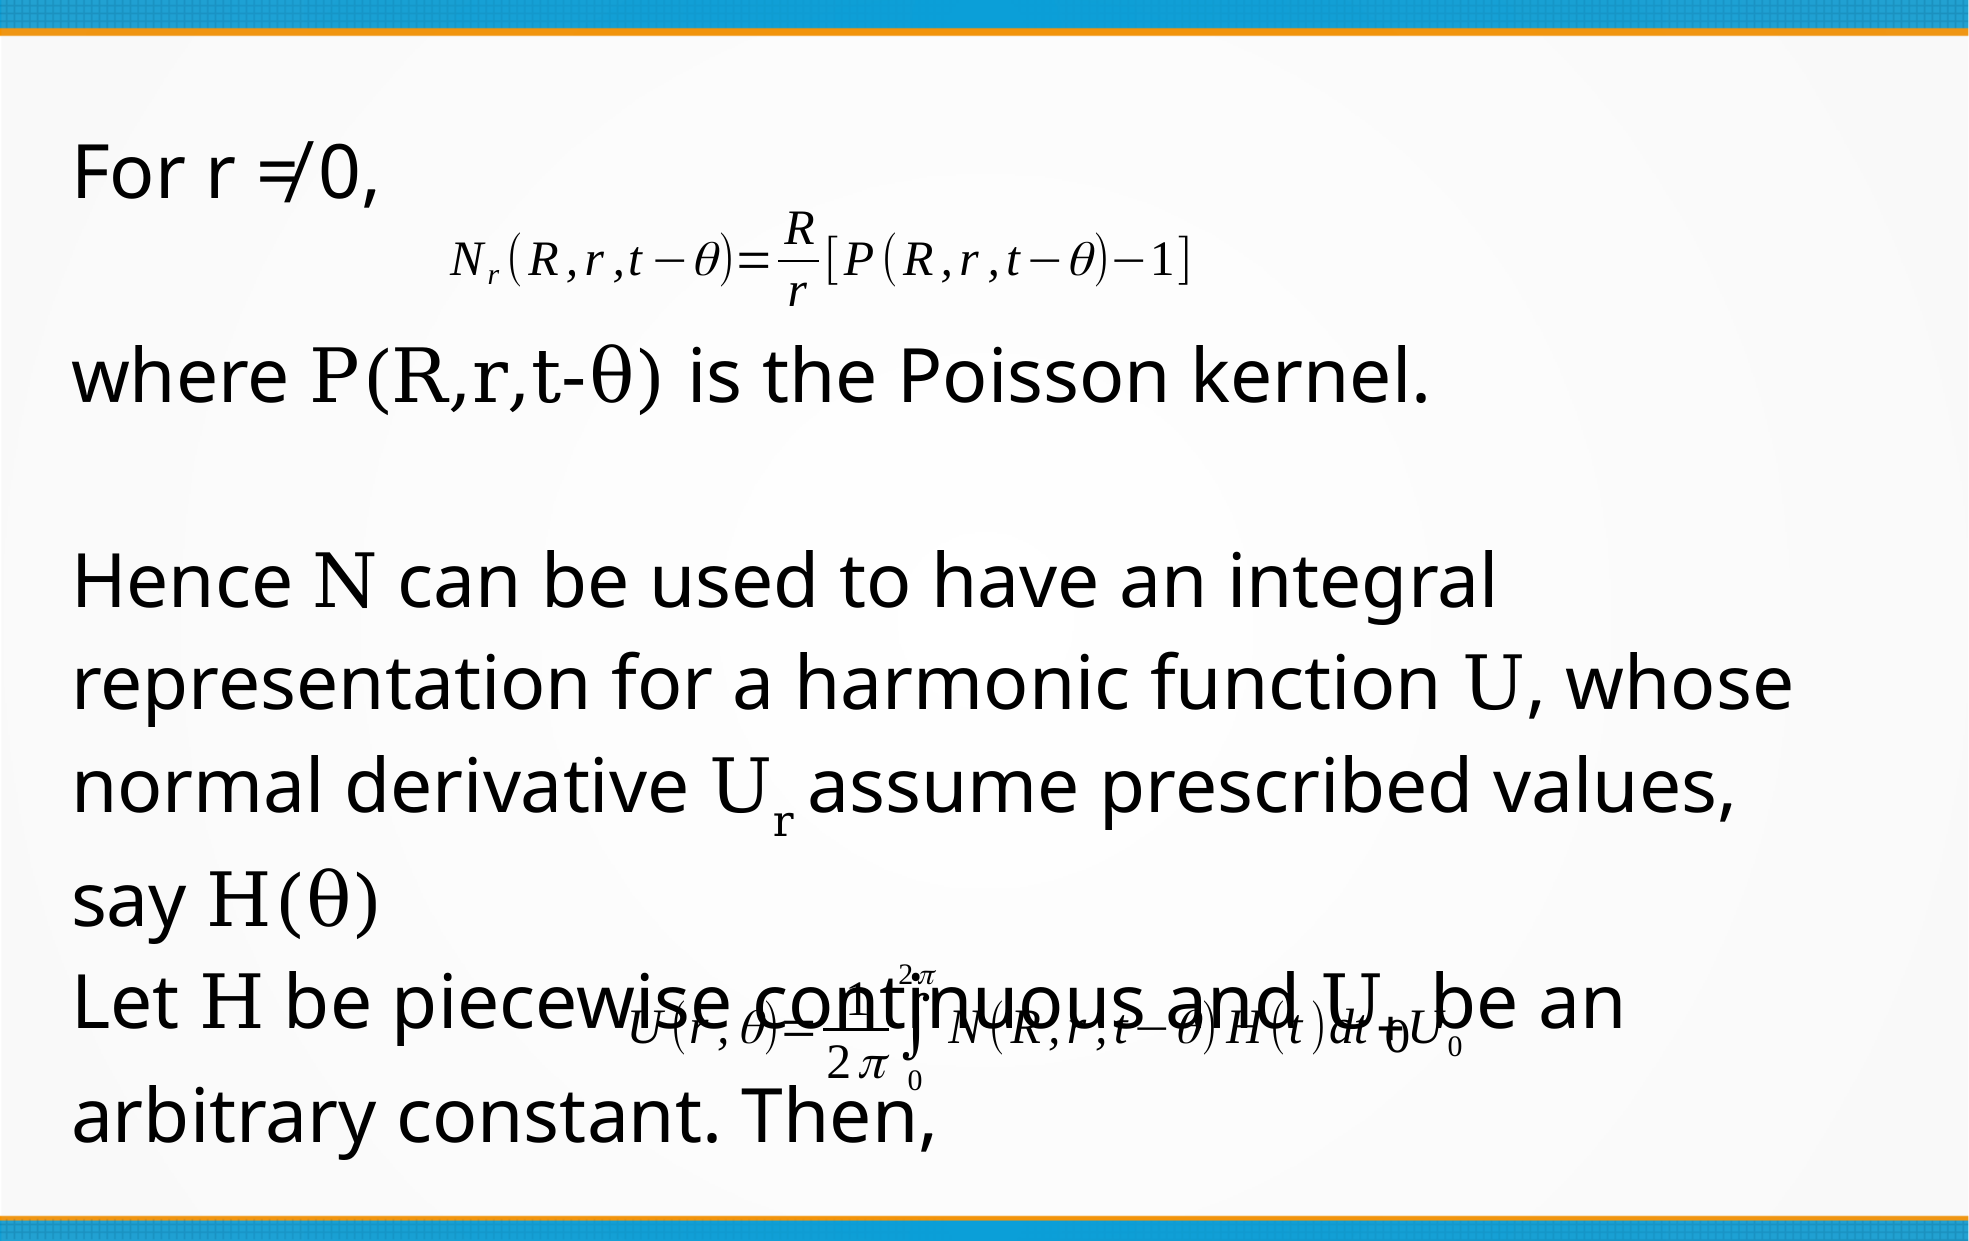

# For r ≠ 0,
where P(R,r,t-θ) is the Poisson kernel.
Hence N can be used to have an integral representation for a harmonic function U, whose normal derivative Ur assume prescribed values, say H(θ)
Let H be piecewise continuous and U0 be an arbitrary constant. Then,